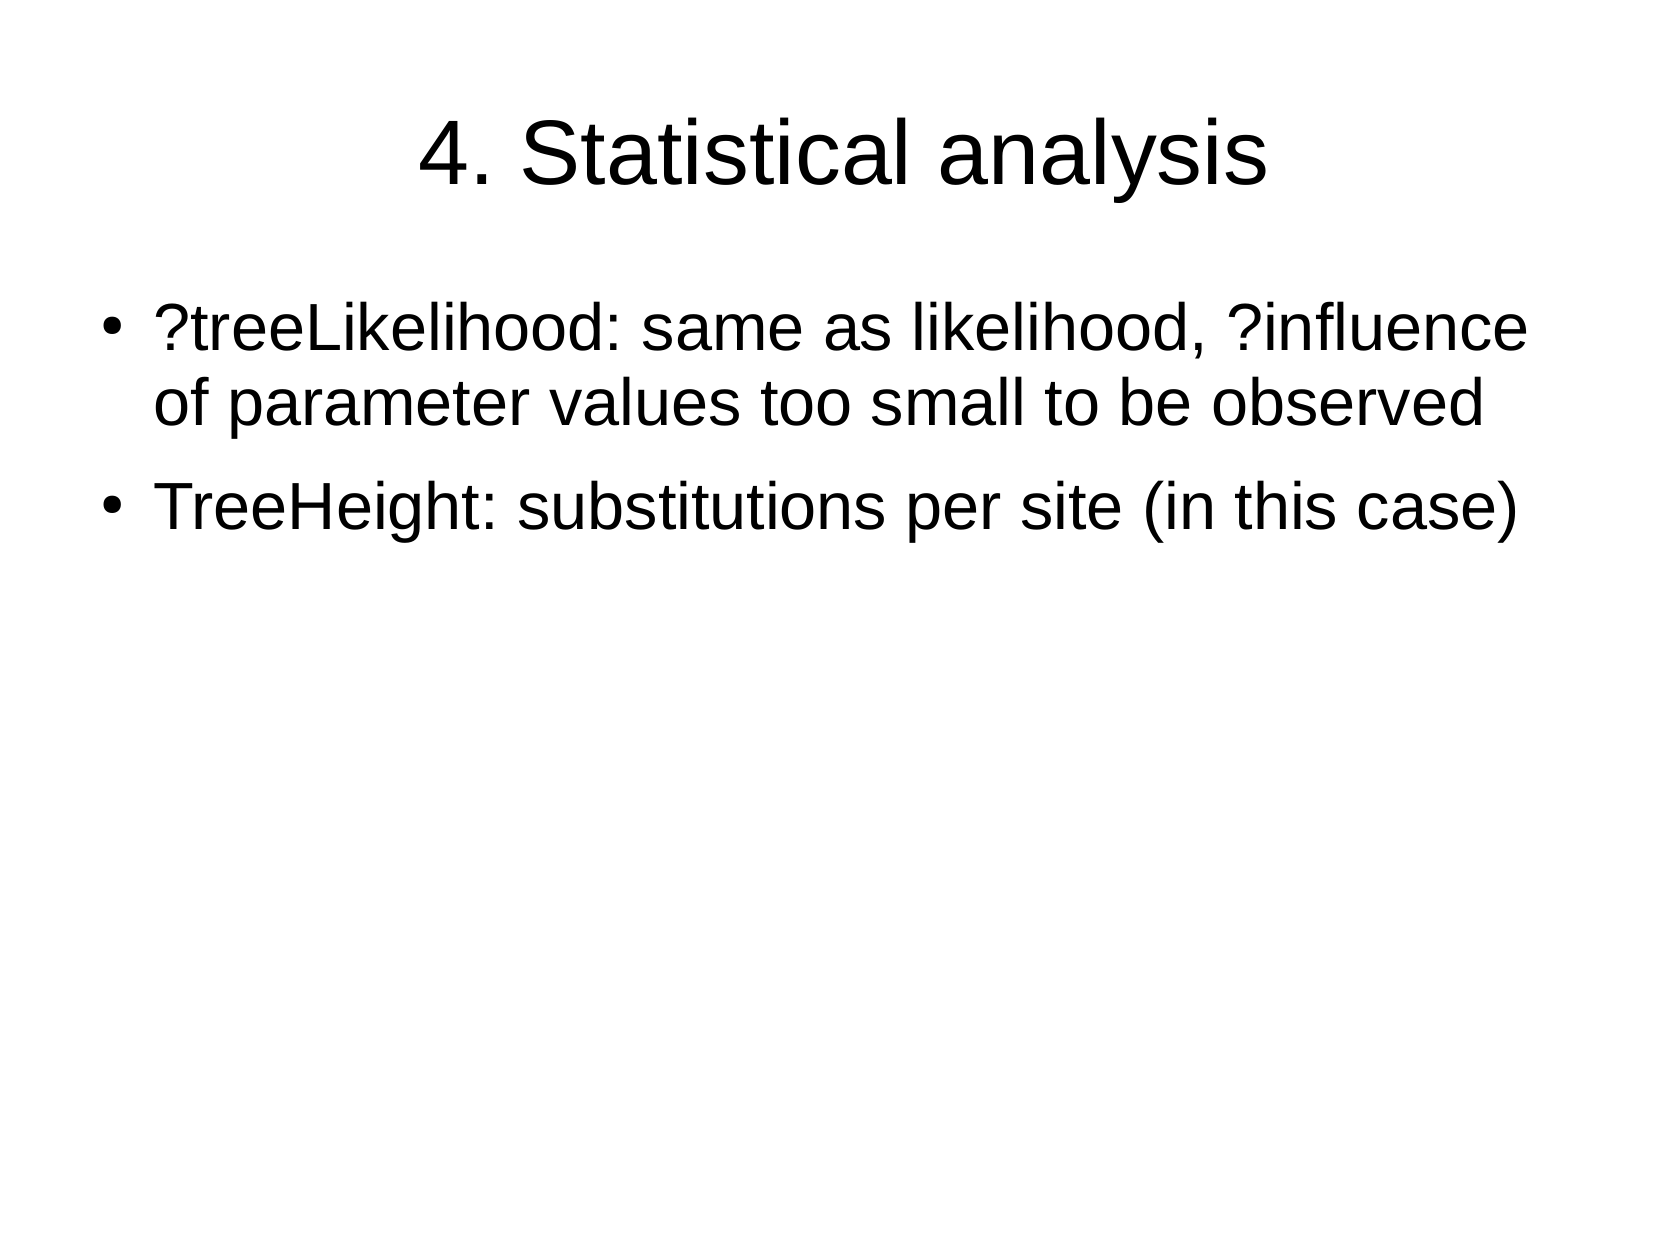

# 4. Statistical analysis
?treeLikelihood: same as likelihood, ?influence of parameter values too small to be observed
TreeHeight: substitutions per site (in this case)